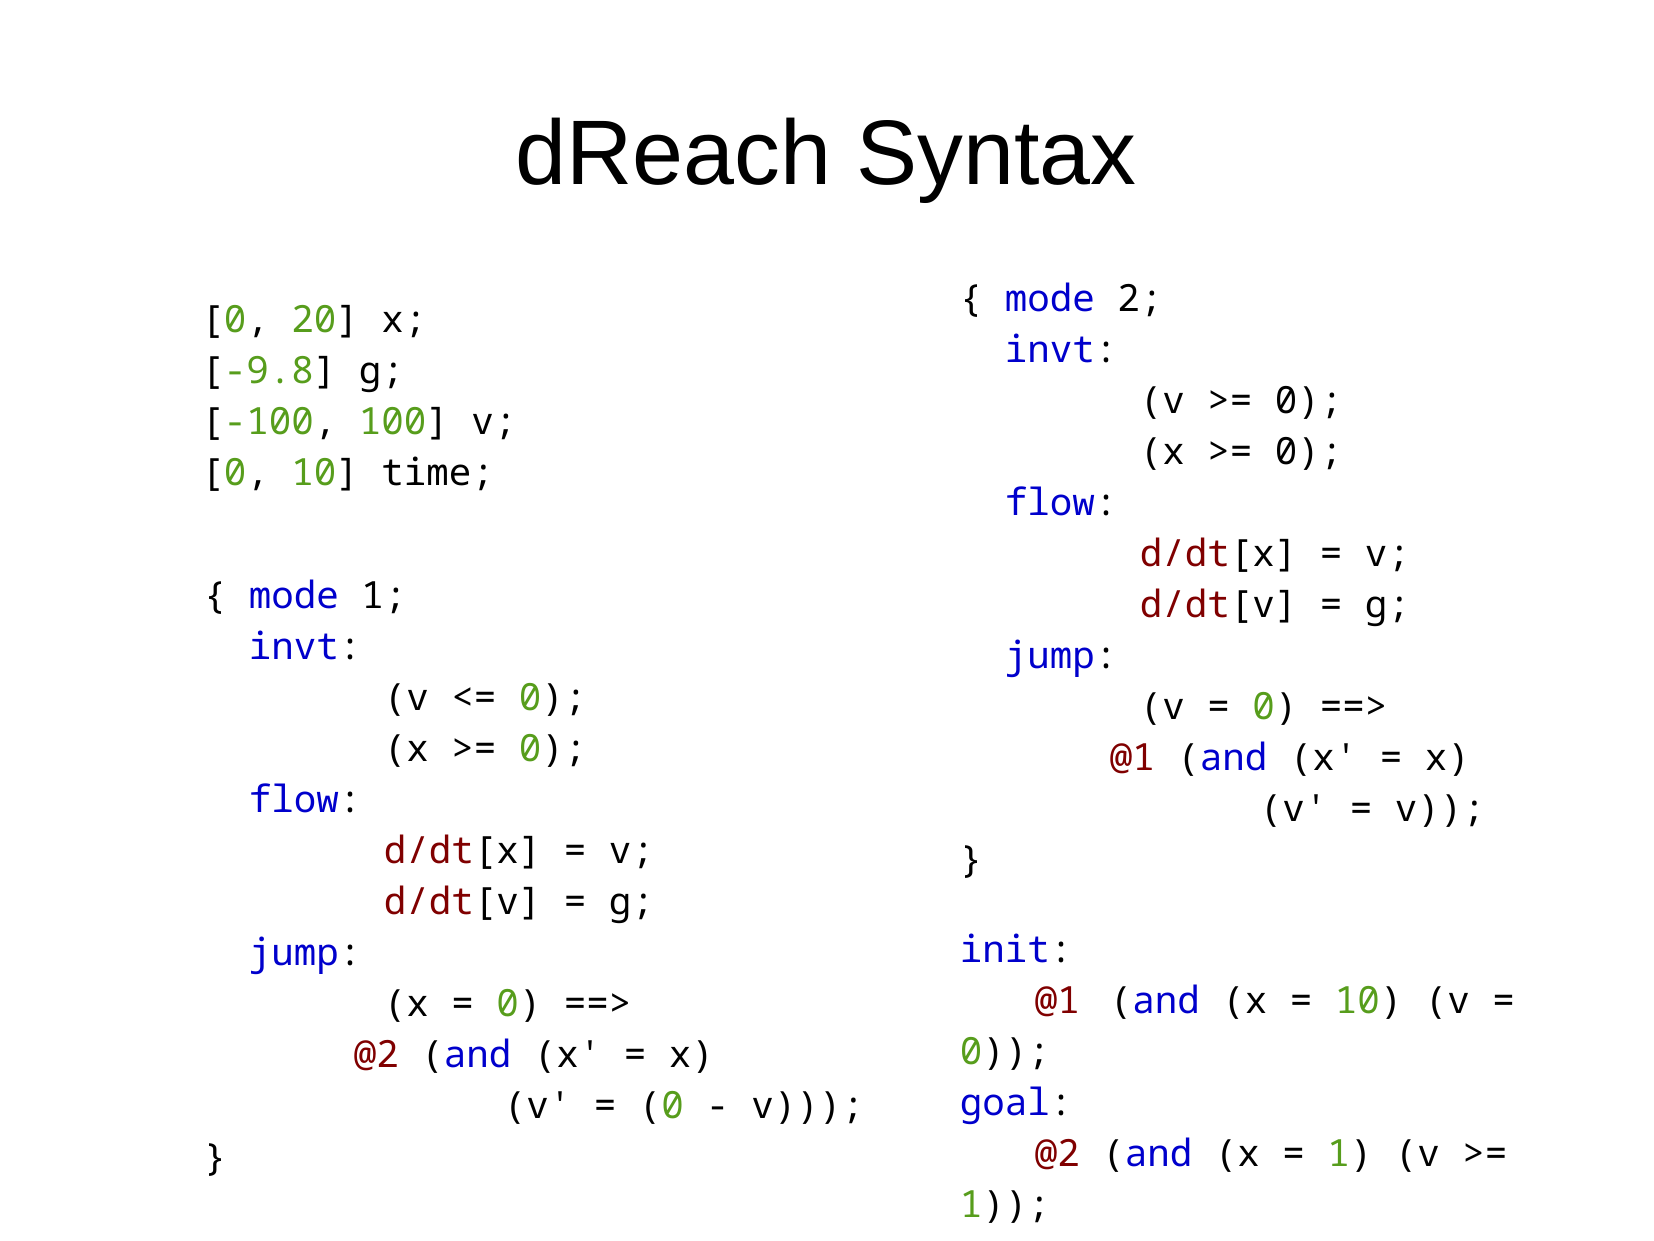

# dReach Syntax
{ mode 2;
 invt:
 (v >= 0);
 (x >= 0);
 flow:
 d/dt[x] = v;
 d/dt[v] = g;
 jump:
 (v = 0) ==>
		@1 (and (x' = x)
				(v' = v));
}
[0, 20] x;
[-9.8] g;
[-100, 100] v;
[0, 10] time;
{ mode 1;
 invt:
 (v <= 0);
 (x >= 0);
 flow:
 d/dt[x] = v;
 d/dt[v] = g;
 jump:
 (x = 0) ==>
		@2 (and (x' = x)
				(v' = (0 - v)));
}
init:
	@1	(and (x = 10) (v = 0));
goal:
	@2 (and (x = 1) (v >= 1));